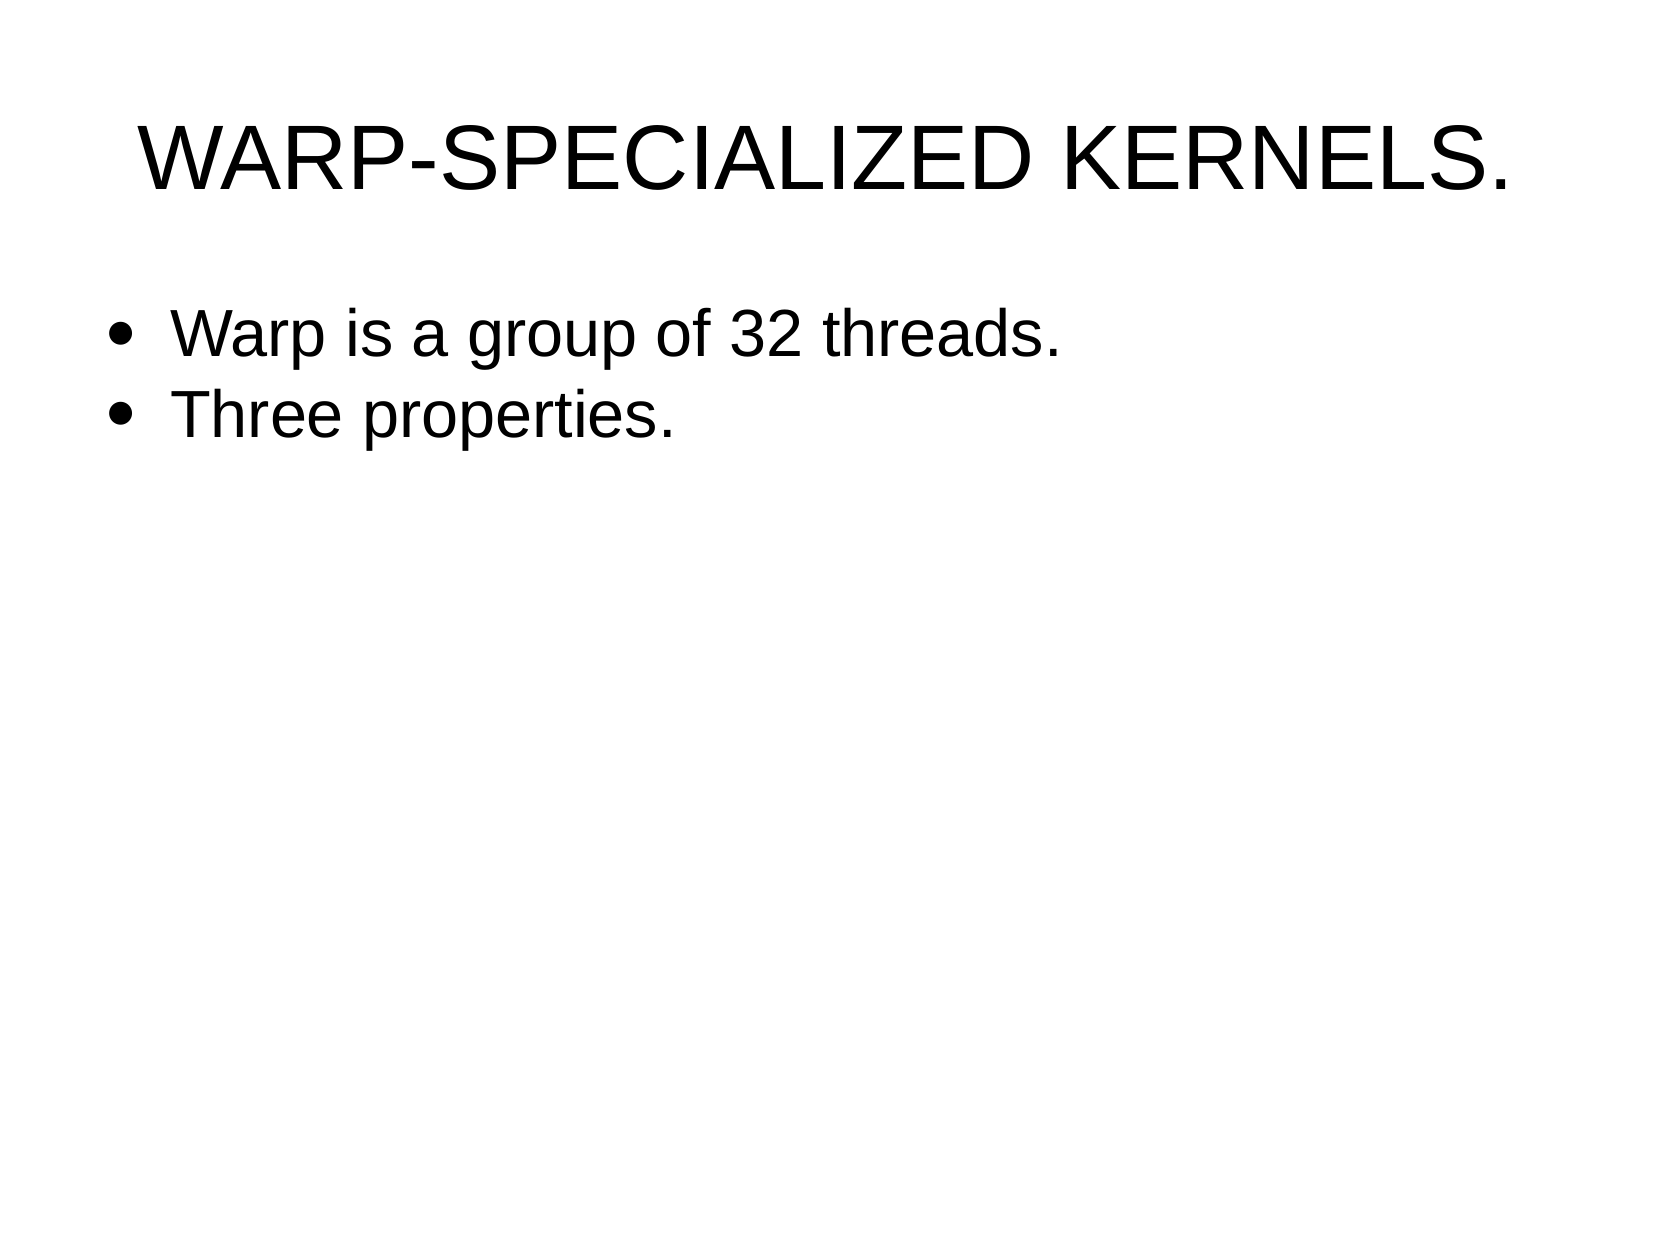

# WARP-SPECIALIZED KERNELS.
Warp is a group of 32 threads.
Three properties.